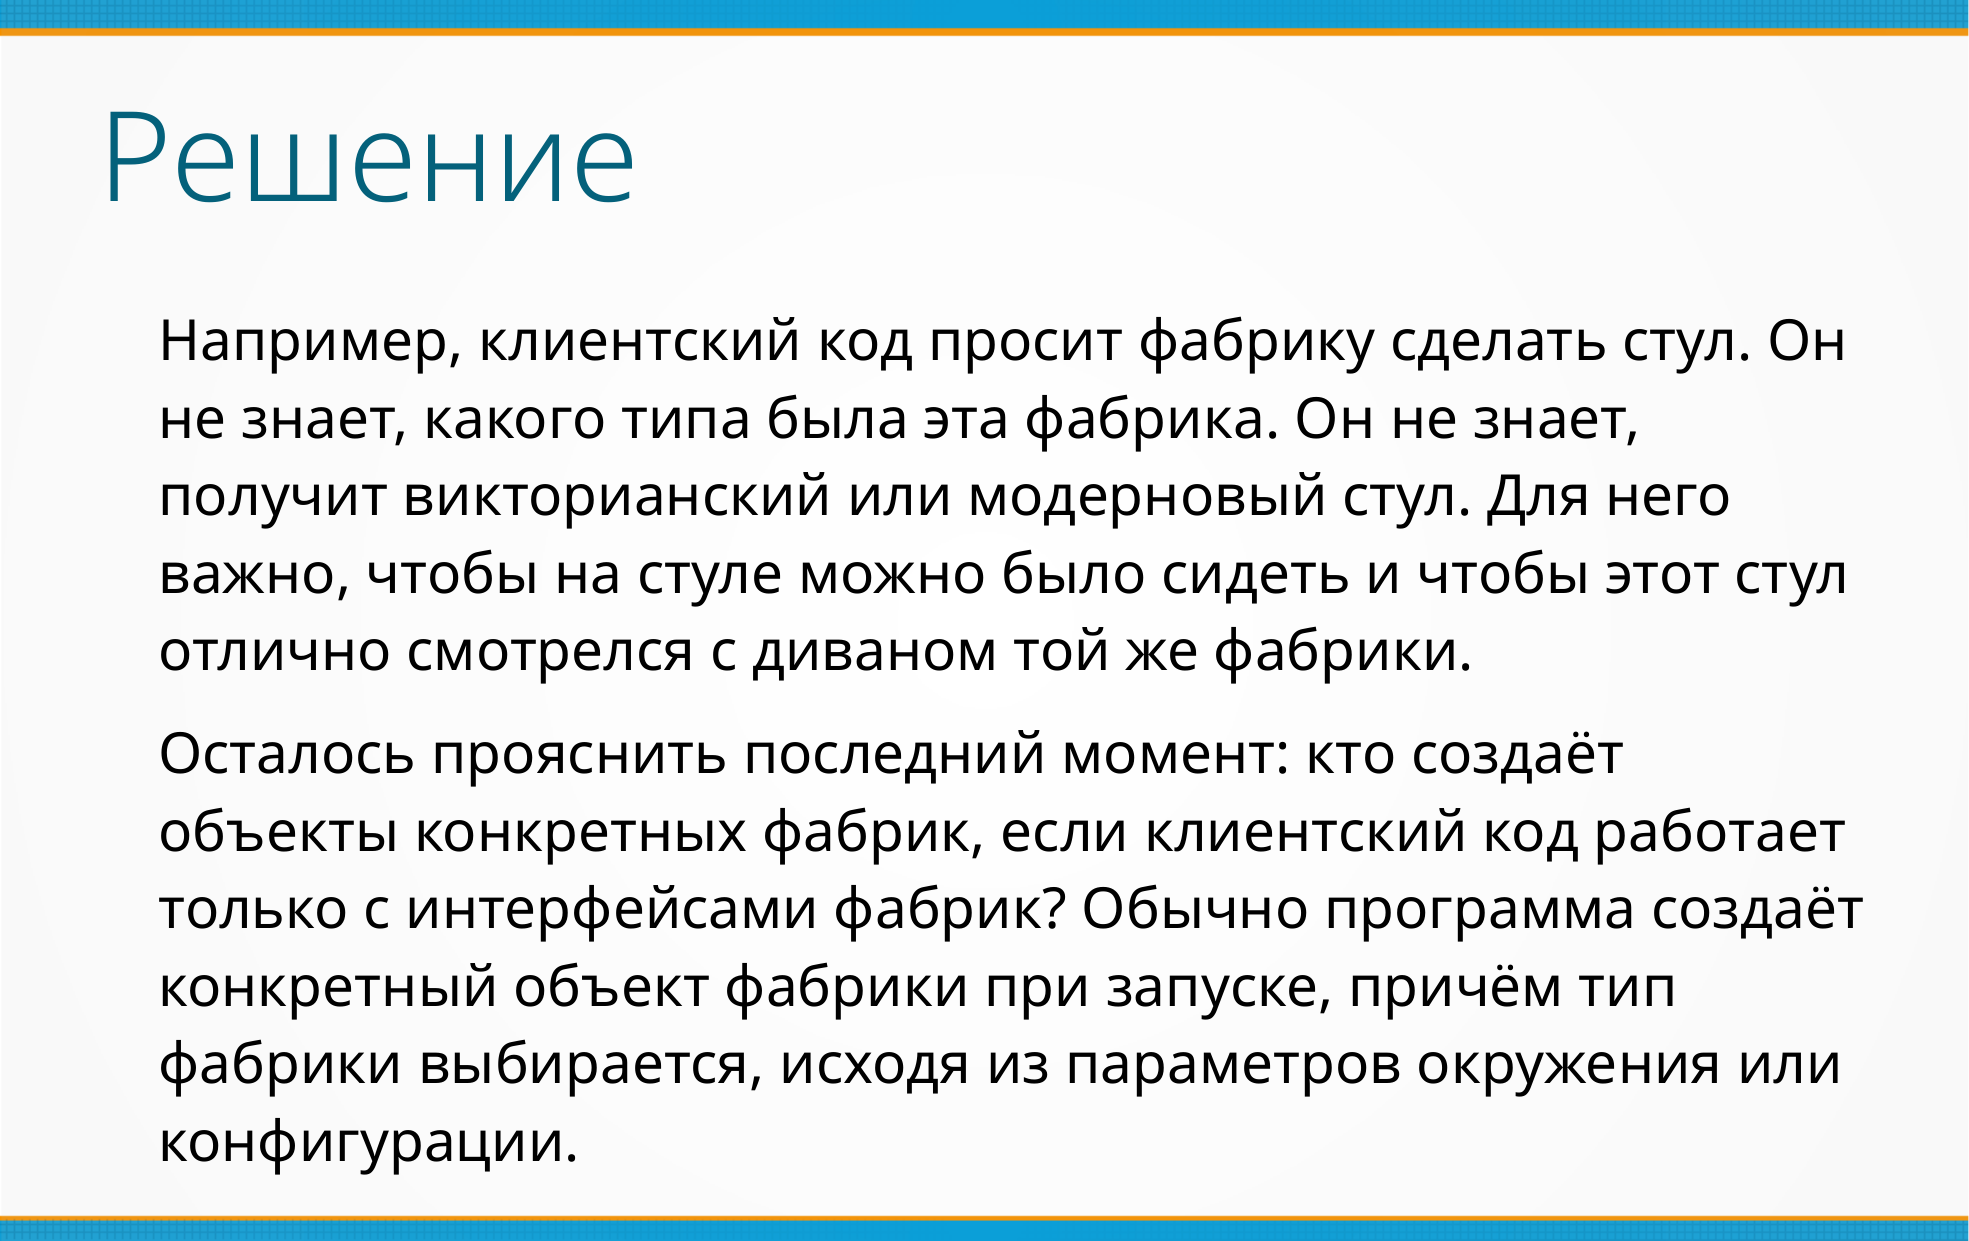

# Решение
Например, клиентский код просит фабрику сделать стул. Он не знает, какого типа была эта фабрика. Он не знает, получит викторианский или модерновый стул. Для него важно, чтобы на стуле можно было сидеть и чтобы этот стул отлично смотрелся с диваном той же фабрики.
Осталось прояснить последний момент: кто создаёт объекты конкретных фабрик, если клиентский код работает только с интерфейсами фабрик? Обычно программа создаёт конкретный объект фабрики при запуске, причём тип фабрики выбирается, исходя из параметров окружения или конфигурации.